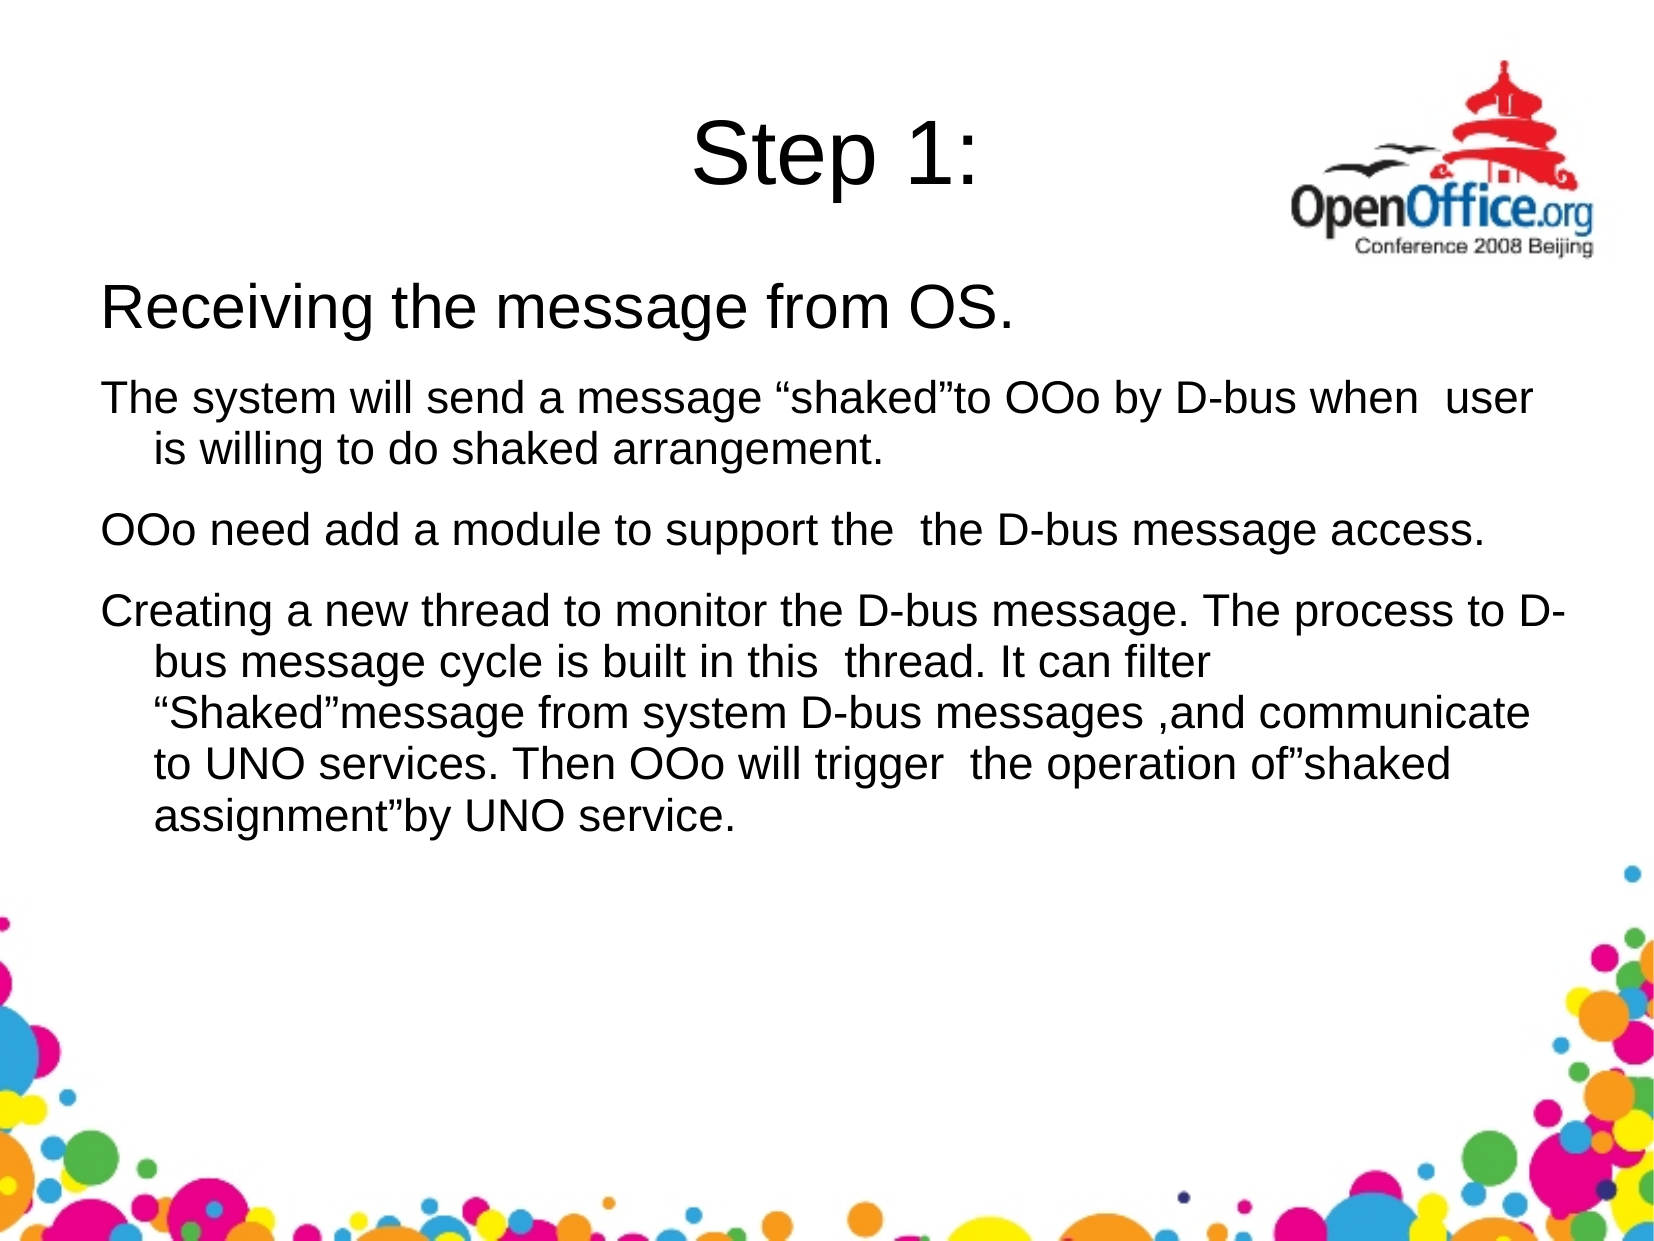

Step 1:
# Receiving the message from OS.
The system will send a message “shaked”to OOo by D-bus when user is willing to do shaked arrangement.
OOo need add a module to support the the D-bus message access.
Creating a new thread to monitor the D-bus message. The process to D-bus message cycle is built in this thread. It can filter “Shaked”message from system D-bus messages ,and communicate to UNO services. Then OOo will trigger the operation of”shaked assignment”by UNO service.